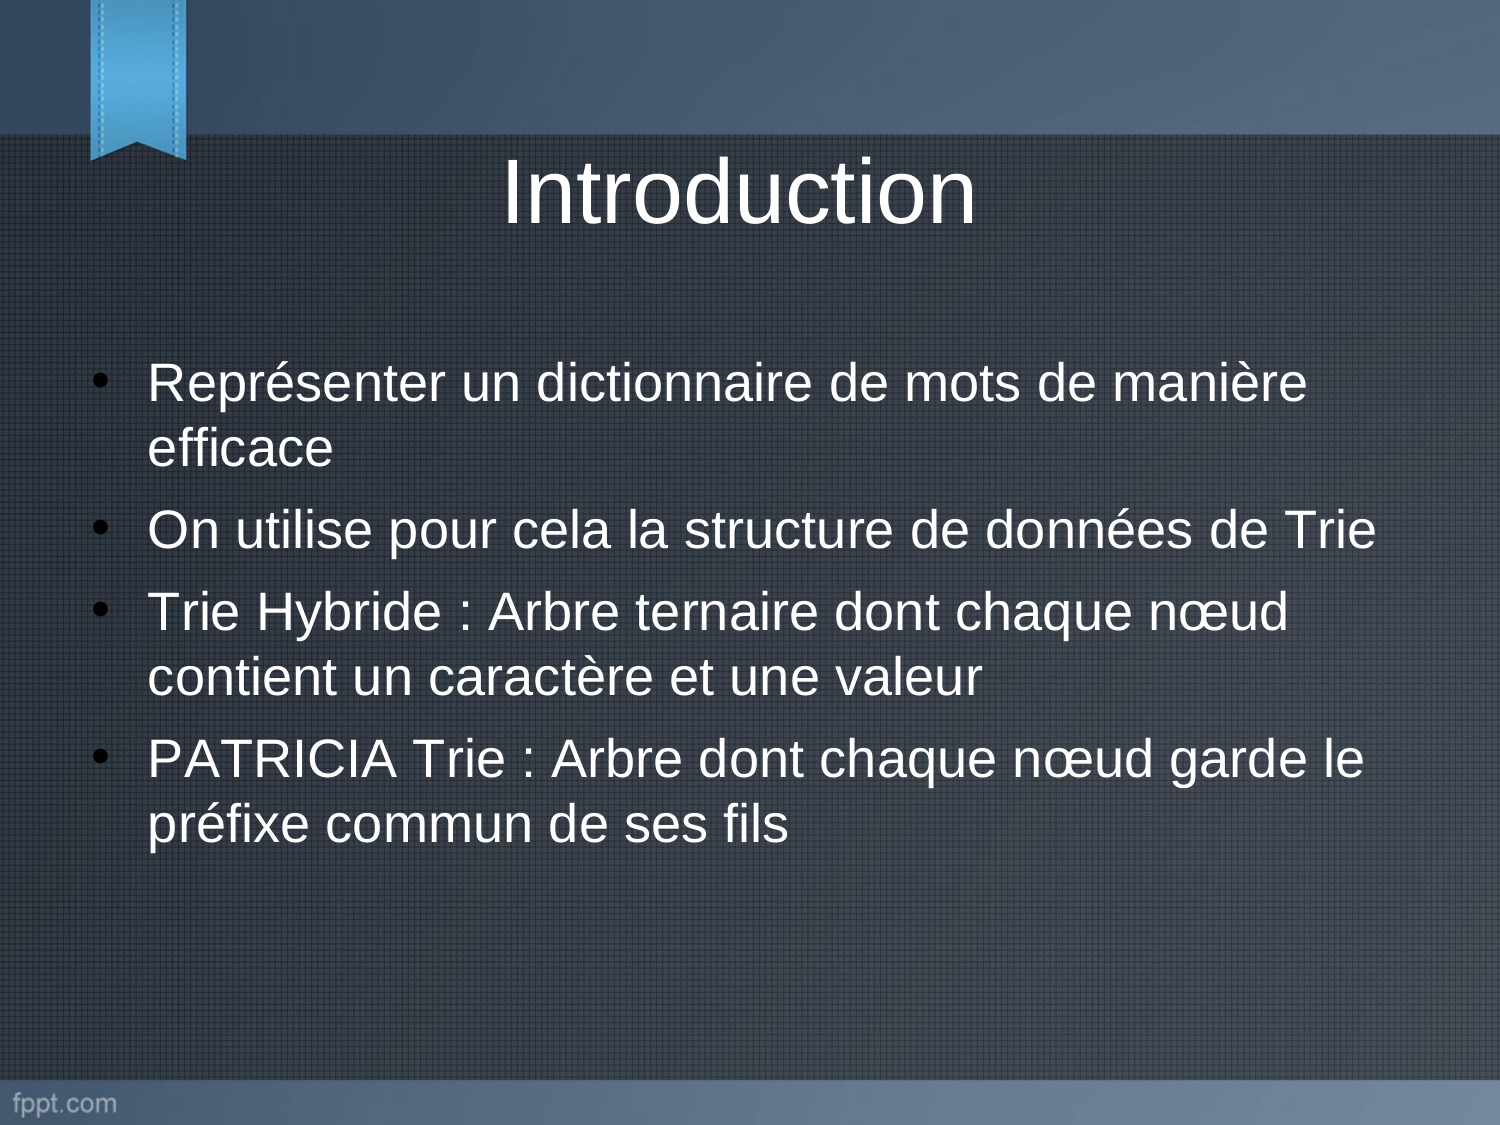

# Introduction
Représenter un dictionnaire de mots de manière efficace
On utilise pour cela la structure de données de Trie
Trie Hybride : Arbre ternaire dont chaque nœud contient un caractère et une valeur
PATRICIA Trie : Arbre dont chaque nœud garde le préfixe commun de ses fils